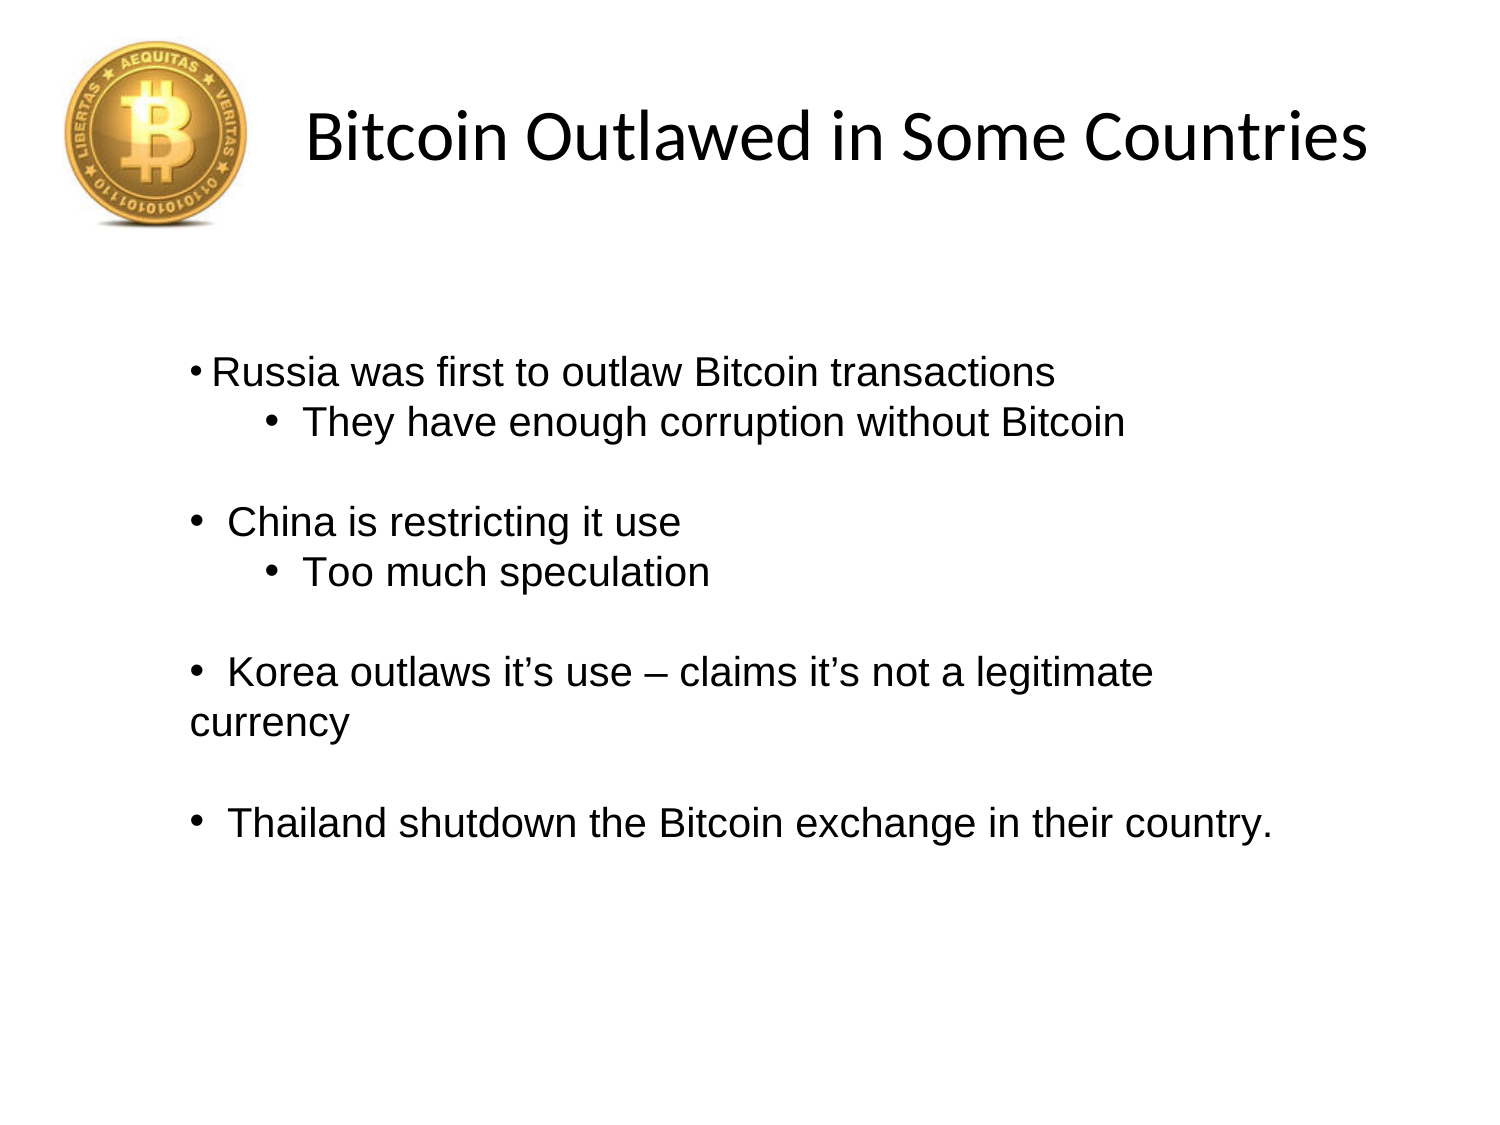

Bitcoin Outlawed in Some Countries
 Russia was first to outlaw Bitcoin transactions
 They have enough corruption without Bitcoin
 China is restricting it use
 Too much speculation
 Korea outlaws it’s use – claims it’s not a legitimate currency
 Thailand shutdown the Bitcoin exchange in their country.